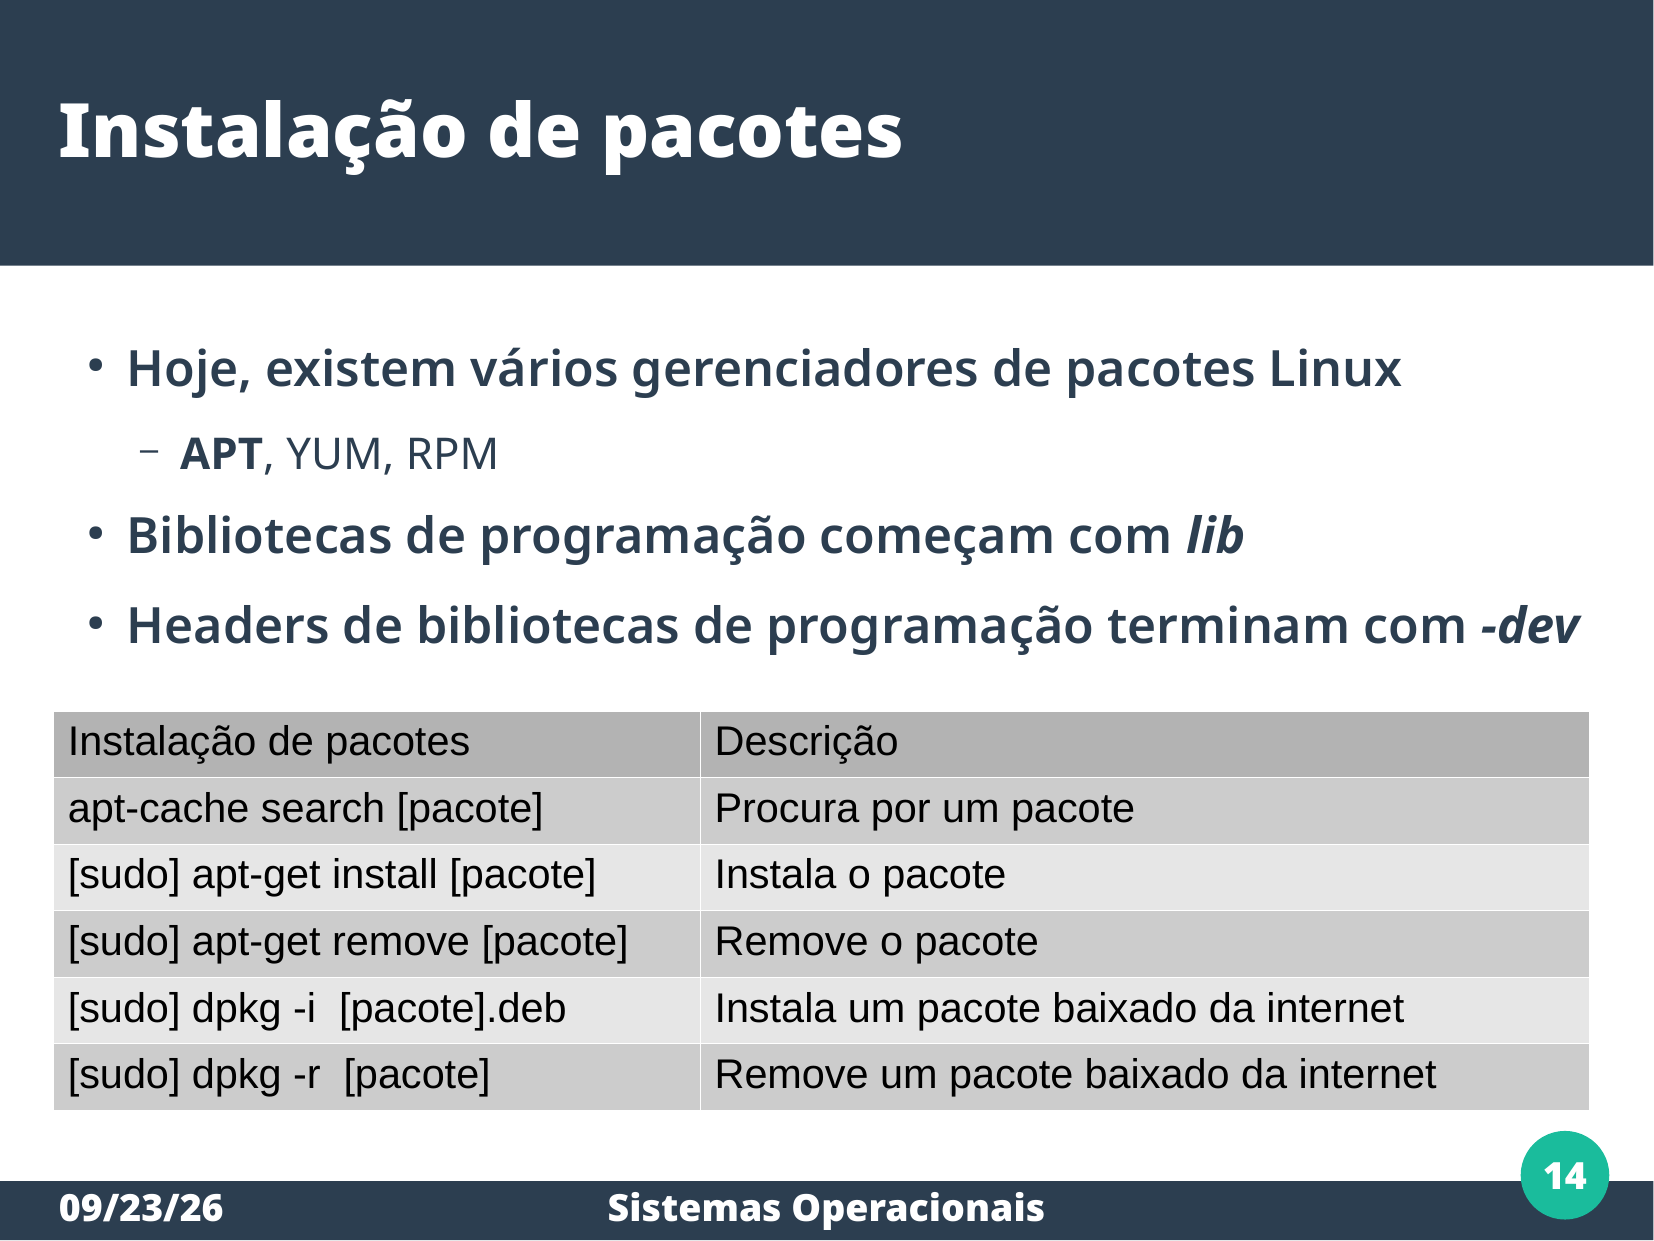

Instalação de pacotes
# Hoje, existem vários gerenciadores de pacotes Linux
APT, YUM, RPM
Bibliotecas de programação começam com lib
Headers de bibliotecas de programação terminam com -dev
| Instalação de pacotes | Descrição |
| --- | --- |
| apt-cache search [pacote] | Procura por um pacote |
| [sudo] apt-get install [pacote] | Instala o pacote |
| [sudo] apt-get remove [pacote] | Remove o pacote |
| [sudo] dpkg -i [pacote].deb | Instala um pacote baixado da internet |
| [sudo] dpkg -r [pacote] | Remove um pacote baixado da internet |
14
Sistemas Operacionais